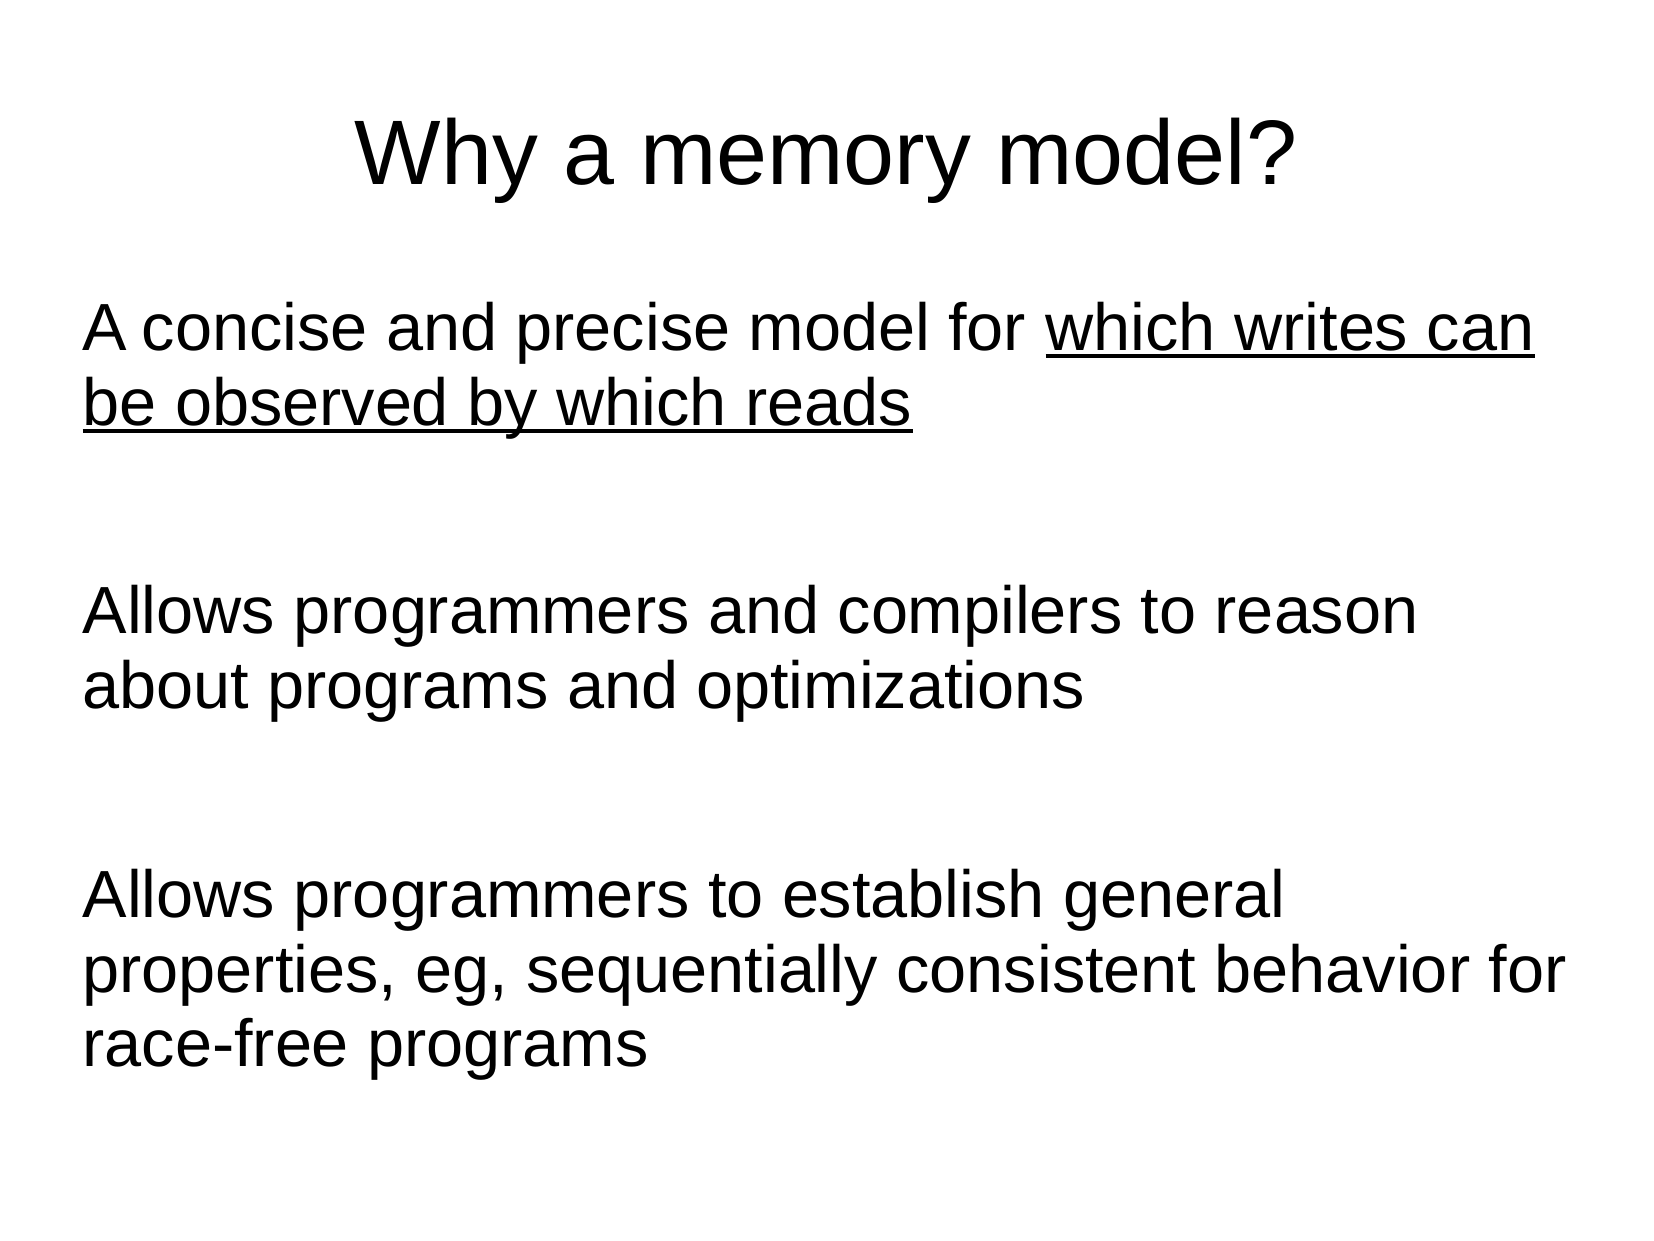

# Why a memory model?
A concise and precise model for which writes can be observed by which reads
Allows programmers and compilers to reason about programs and optimizations
Allows programmers to establish general properties, eg, sequentially consistent behavior for race-free programs